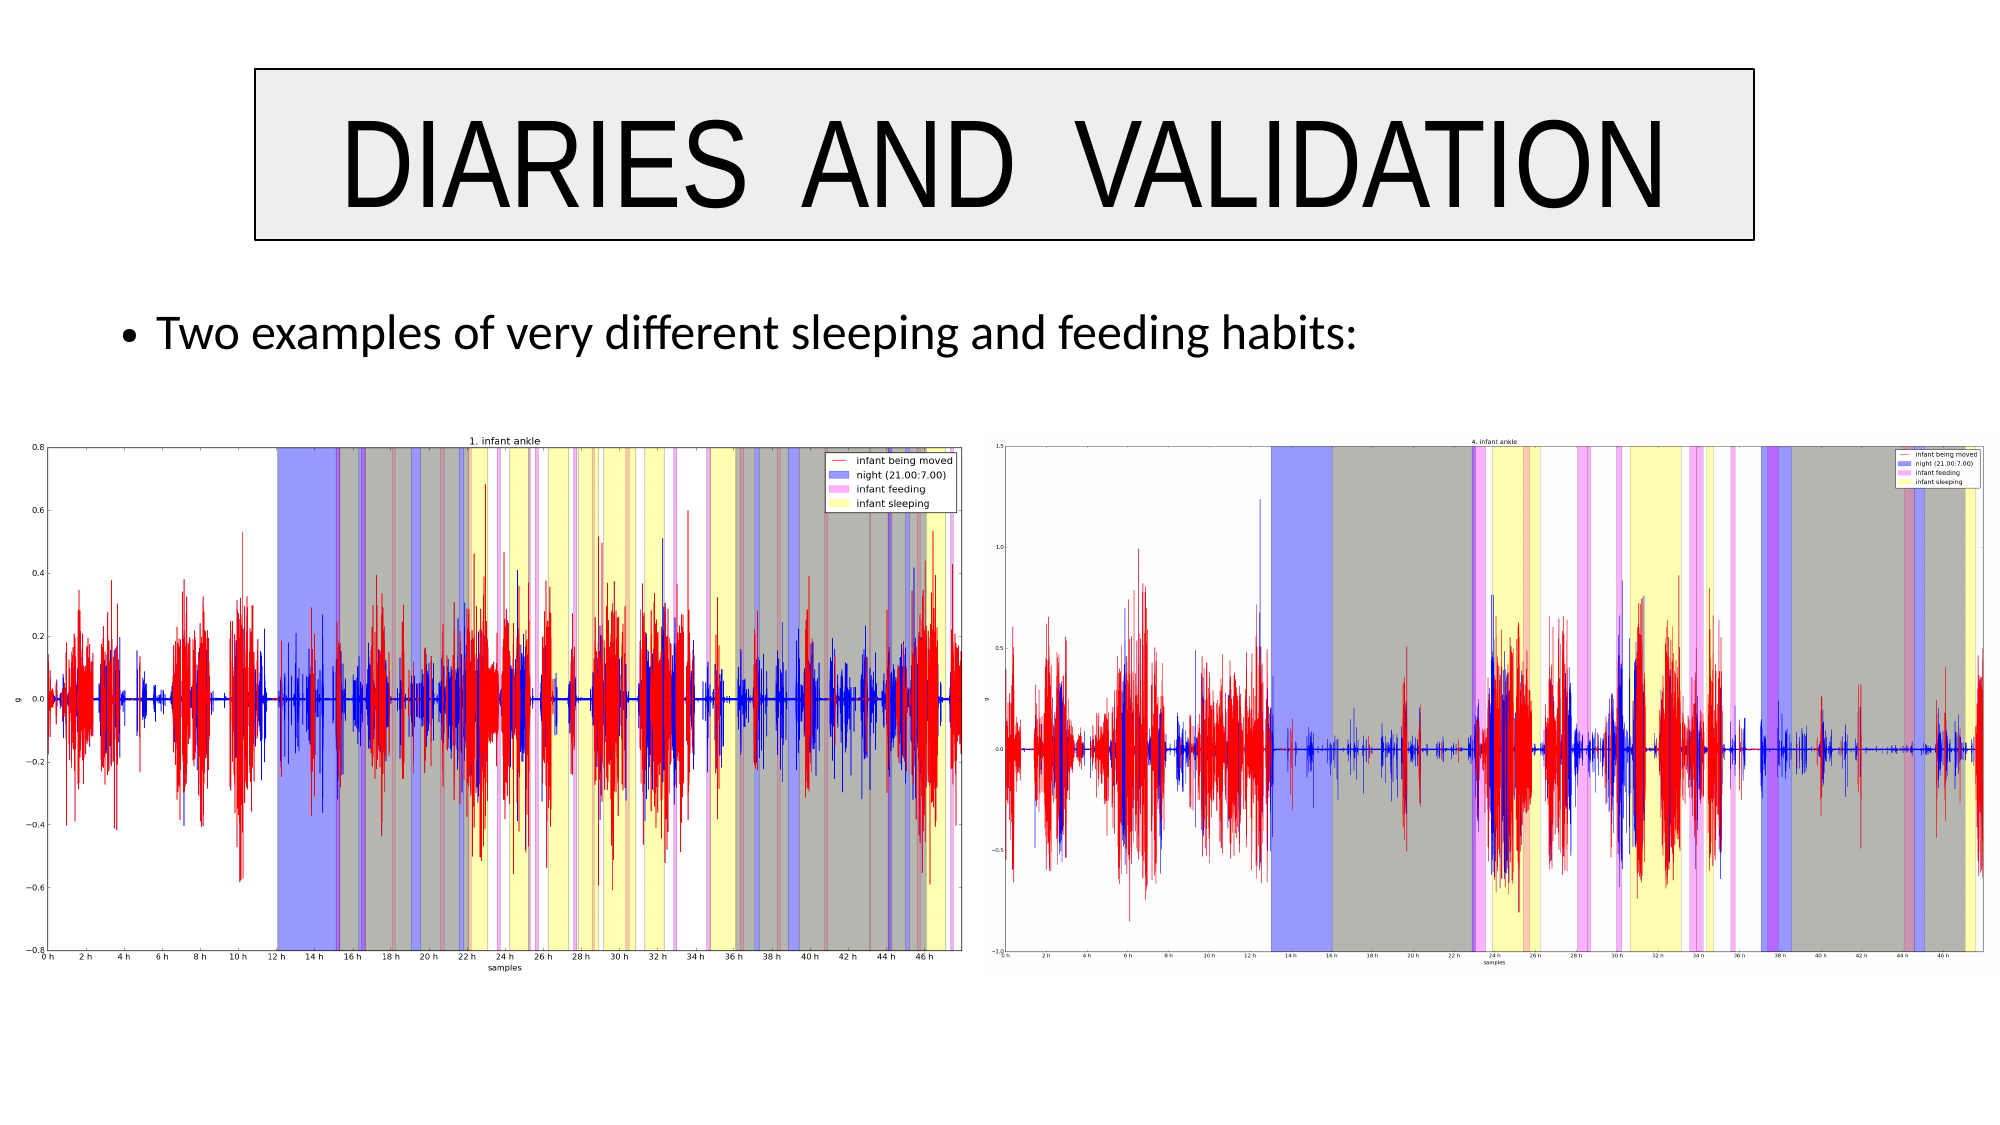

DIARIES AND VALIDATION
Two examples of very different sleeping and feeding habits: